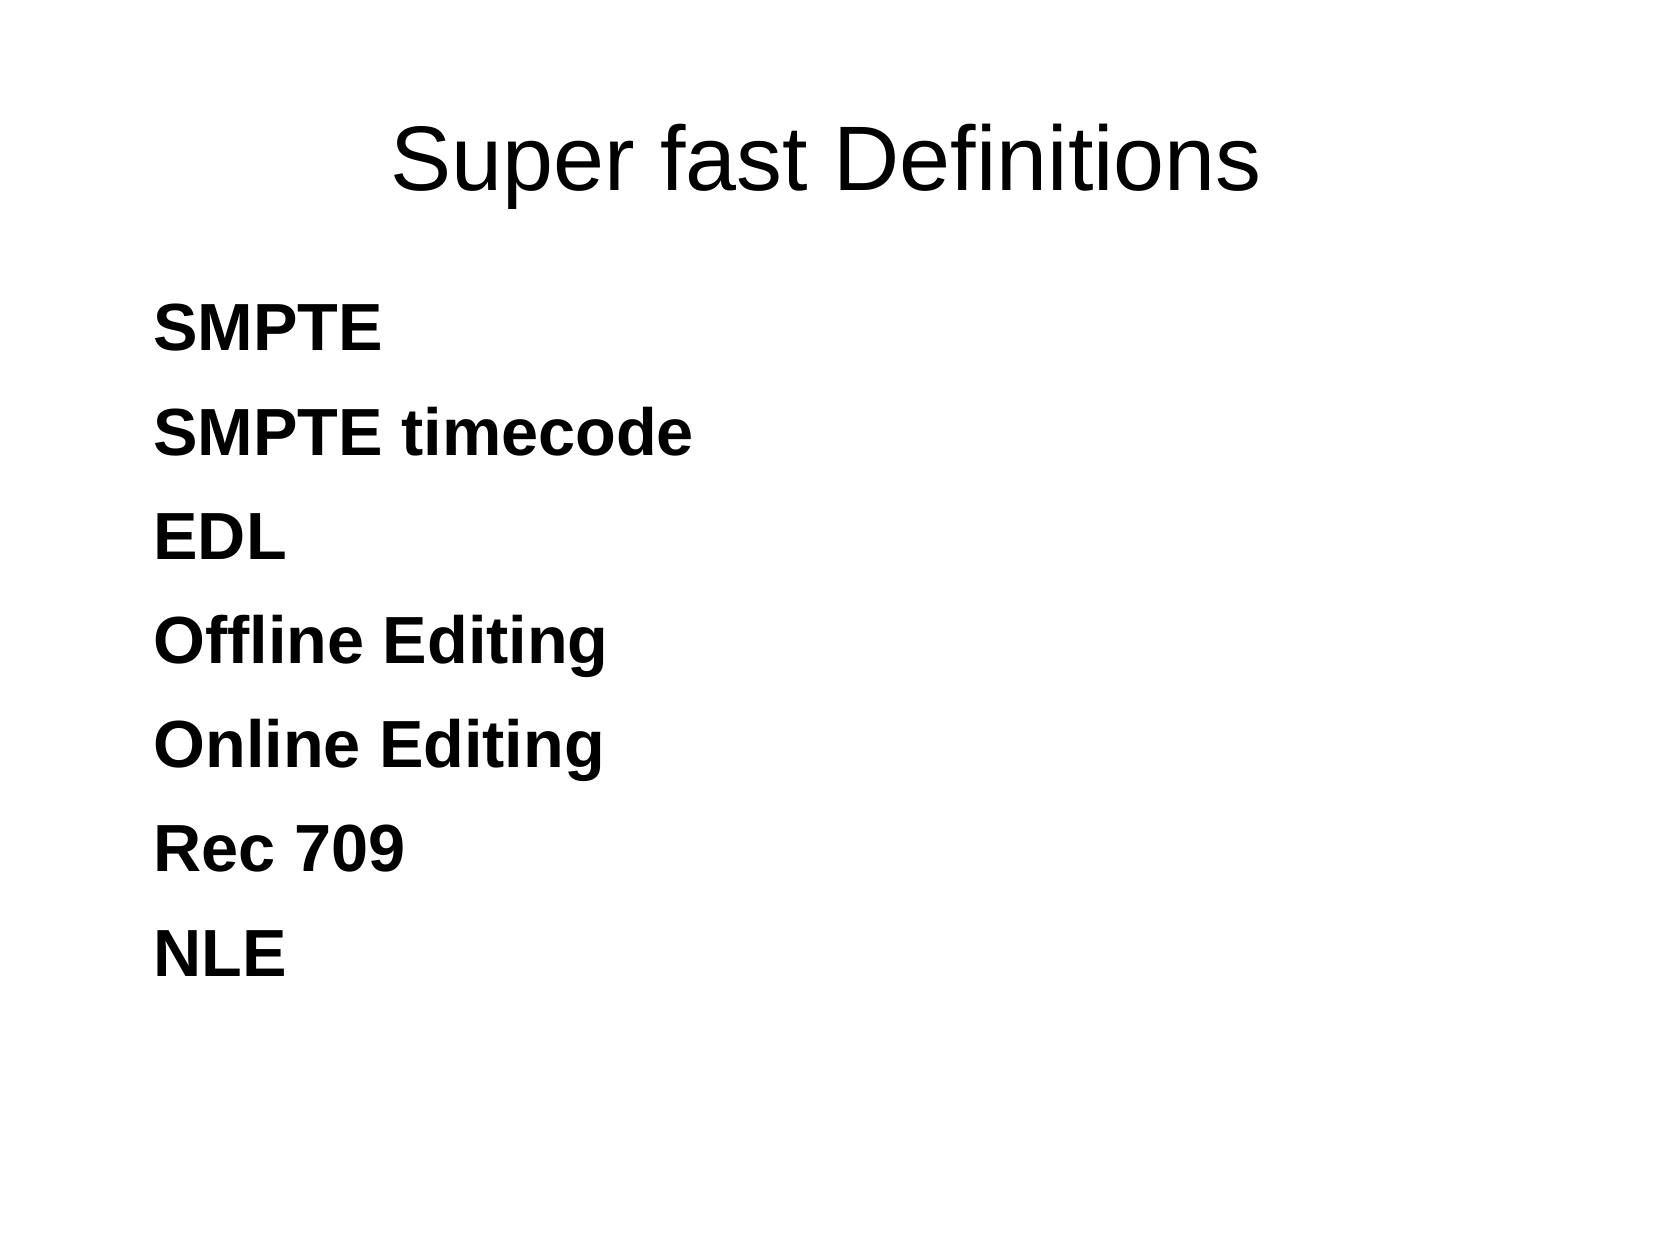

# Super fast Definitions
SMPTE
SMPTE timecode
EDL
Offline Editing
Online Editing
Rec 709
NLE